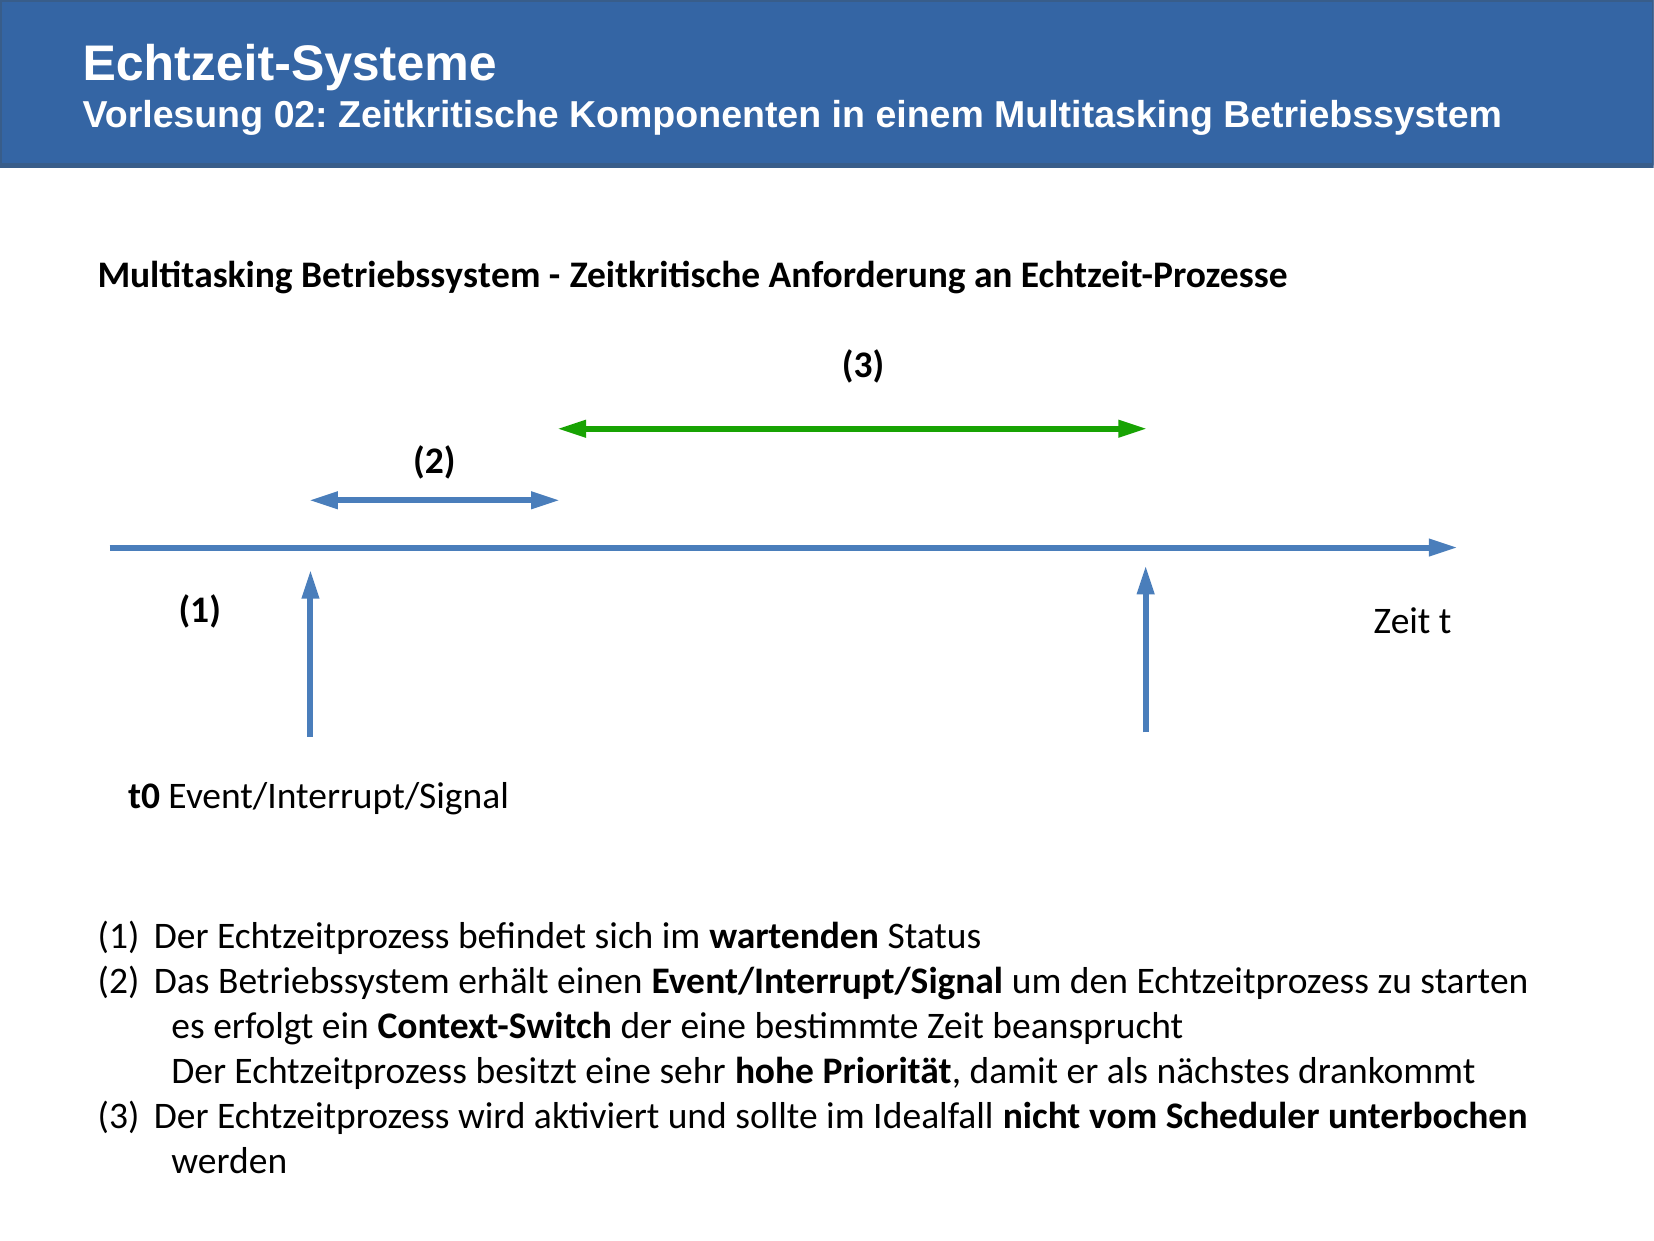

# Echtzeit-Systeme Vorlesung 02: Zeitkritische Komponenten in einem Multitasking Betriebssystem
Multitasking Betriebssystem - Zeitkritische Anforderung an Echtzeit-Prozesse
(3)
(2)
(1)
Zeit t
t0 Event/Interrupt/Signal
Der Echtzeitprozess befindet sich im wartenden Status
Das Betriebssystem erhält einen Event/Interrupt/Signal um den Echtzeitprozess zu starten
	es erfolgt ein Context-Switch der eine bestimmte Zeit beansprucht
	Der Echtzeitprozess besitzt eine sehr hohe Priorität, damit er als nächstes drankommt
Der Echtzeitprozess wird aktiviert und sollte im Idealfall nicht vom Scheduler unterbochen
	werden